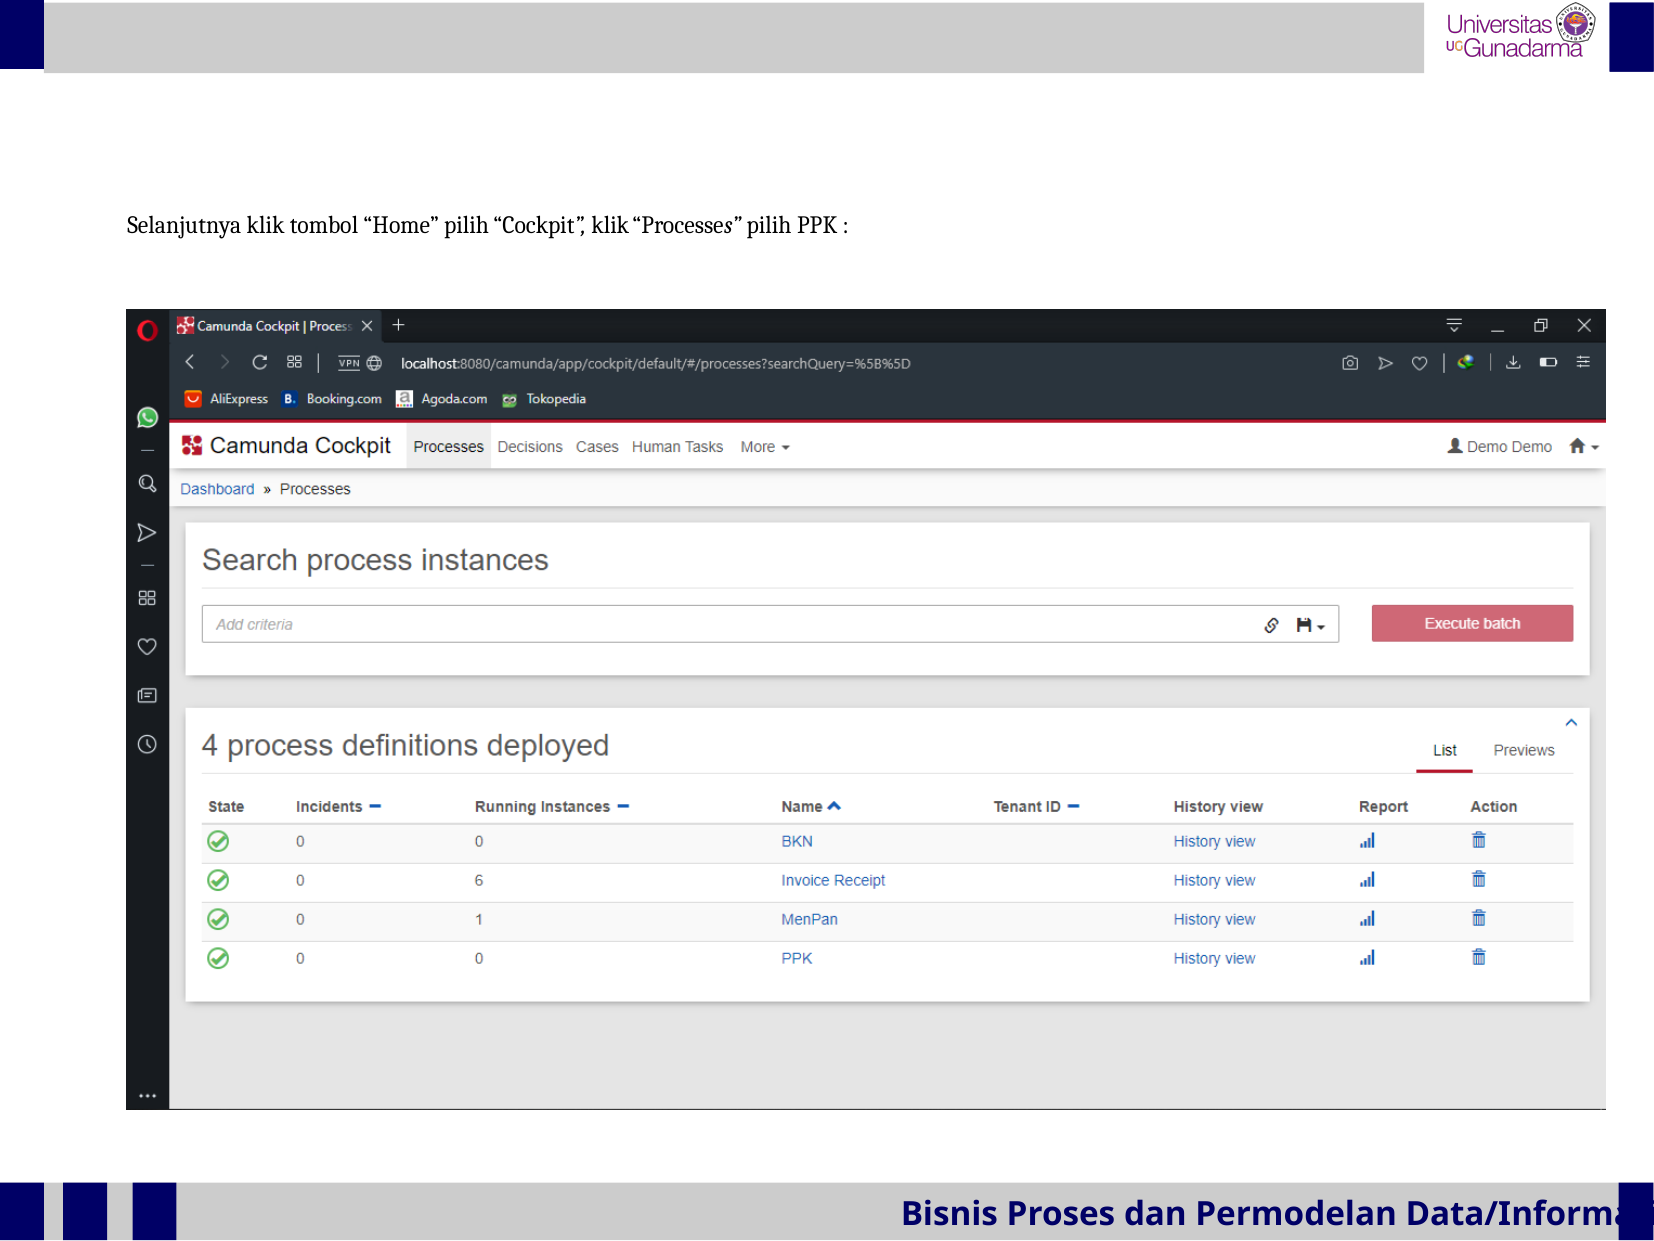

#
Selanjutnya klik tombol “Home” pilih “Cockpit”, klik “Processes” pilih PPK :